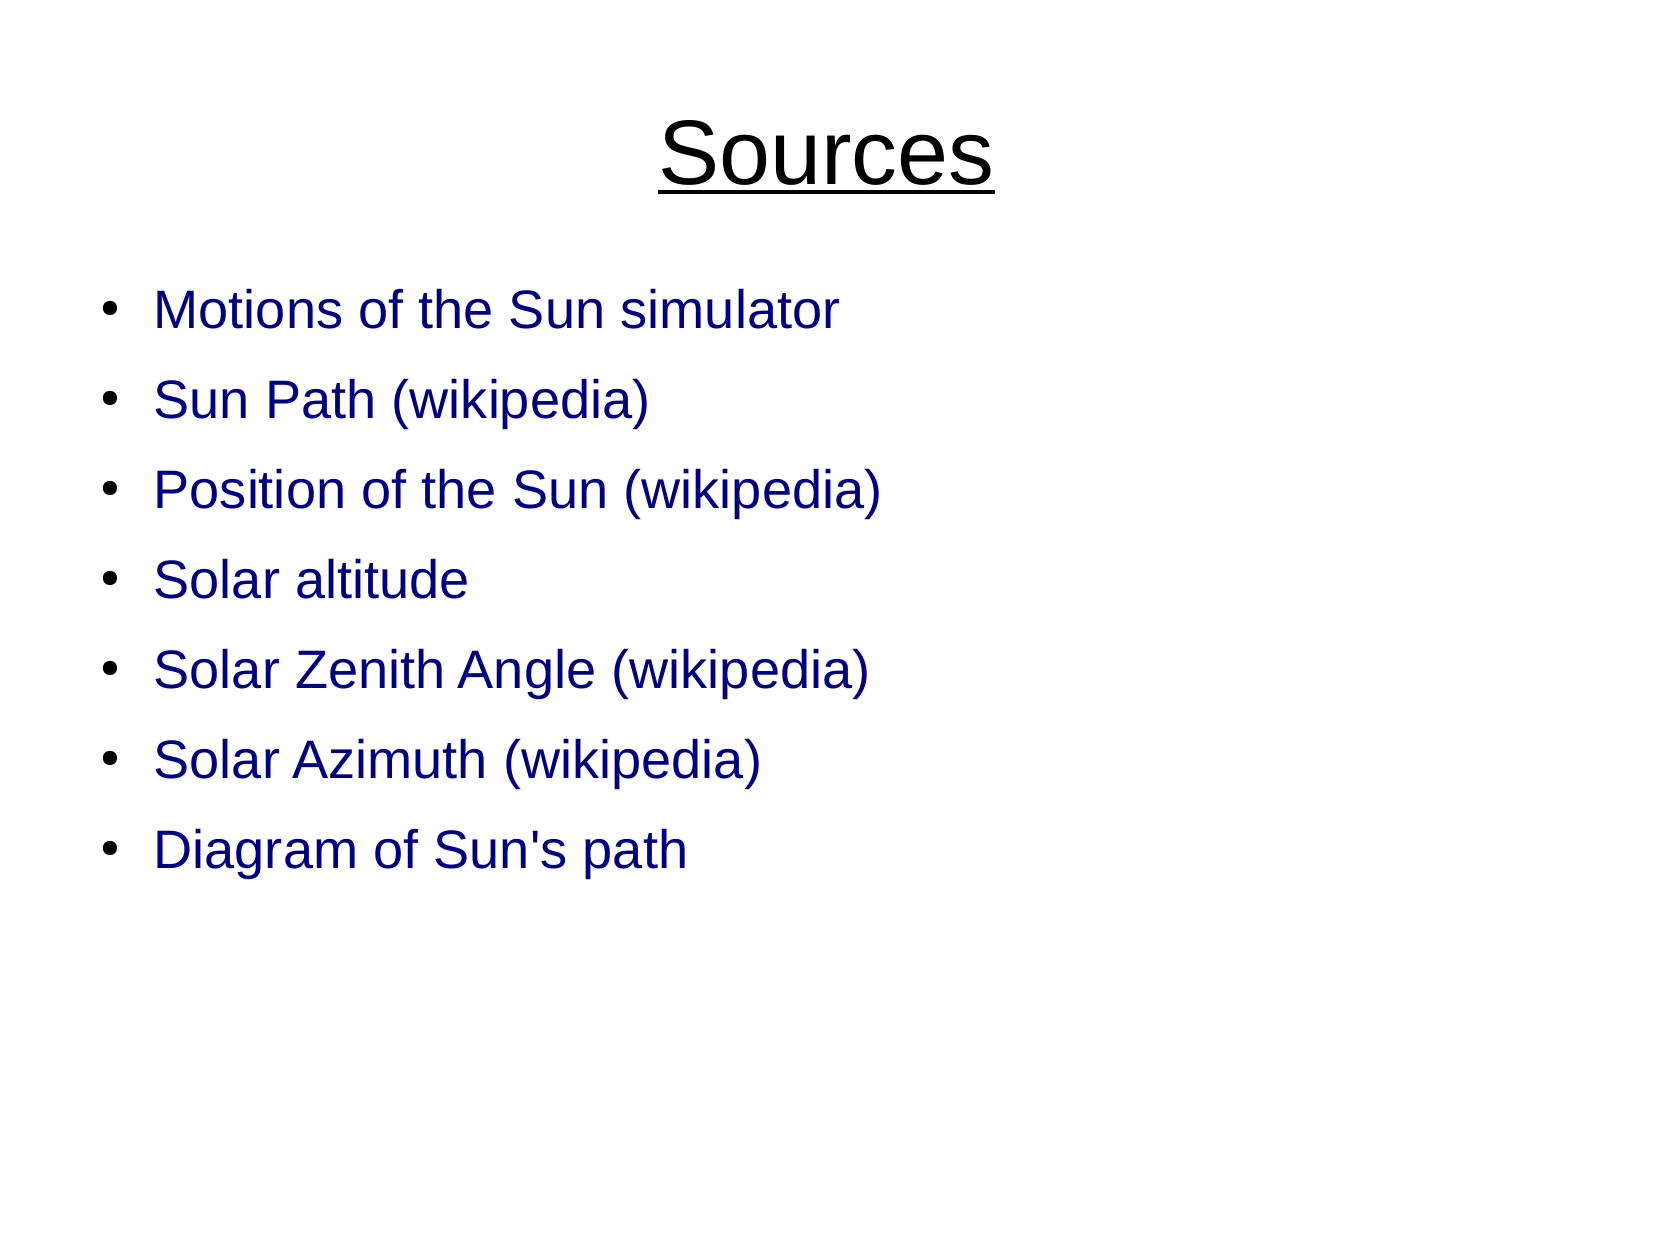

# Sources
Motions of the Sun simulator
Sun Path (wikipedia)
Position of the Sun (wikipedia)
Solar altitude
Solar Zenith Angle (wikipedia)
Solar Azimuth (wikipedia)
Diagram of Sun's path